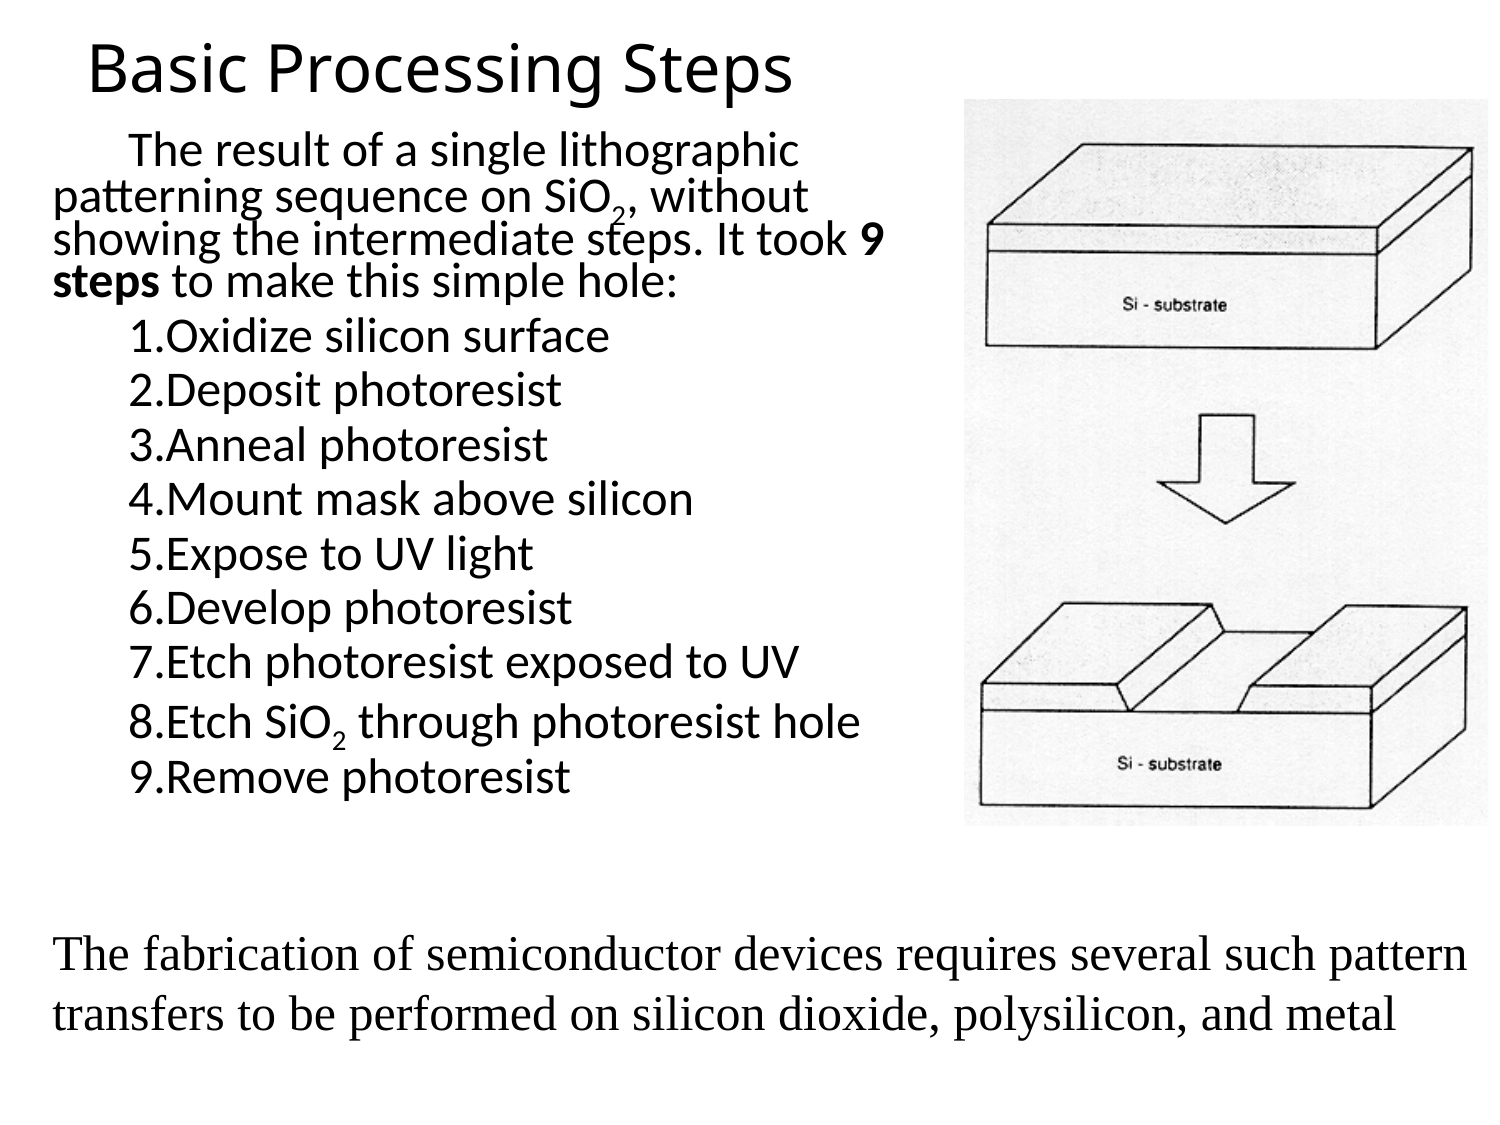

# Basic Processing Steps
The result of a single lithographic patterning sequence on SiO2, without showing the intermediate steps. It took 9 steps to make this simple hole:
Oxidize silicon surface
Deposit photoresist
Anneal photoresist
Mount mask above silicon
Expose to UV light
Develop photoresist
Etch photoresist exposed to UV
Etch SiO2 through photoresist hole
Remove photoresist
The fabrication of semiconductor devices requires several such pattern transfers to be performed on silicon dioxide, polysilicon, and metal